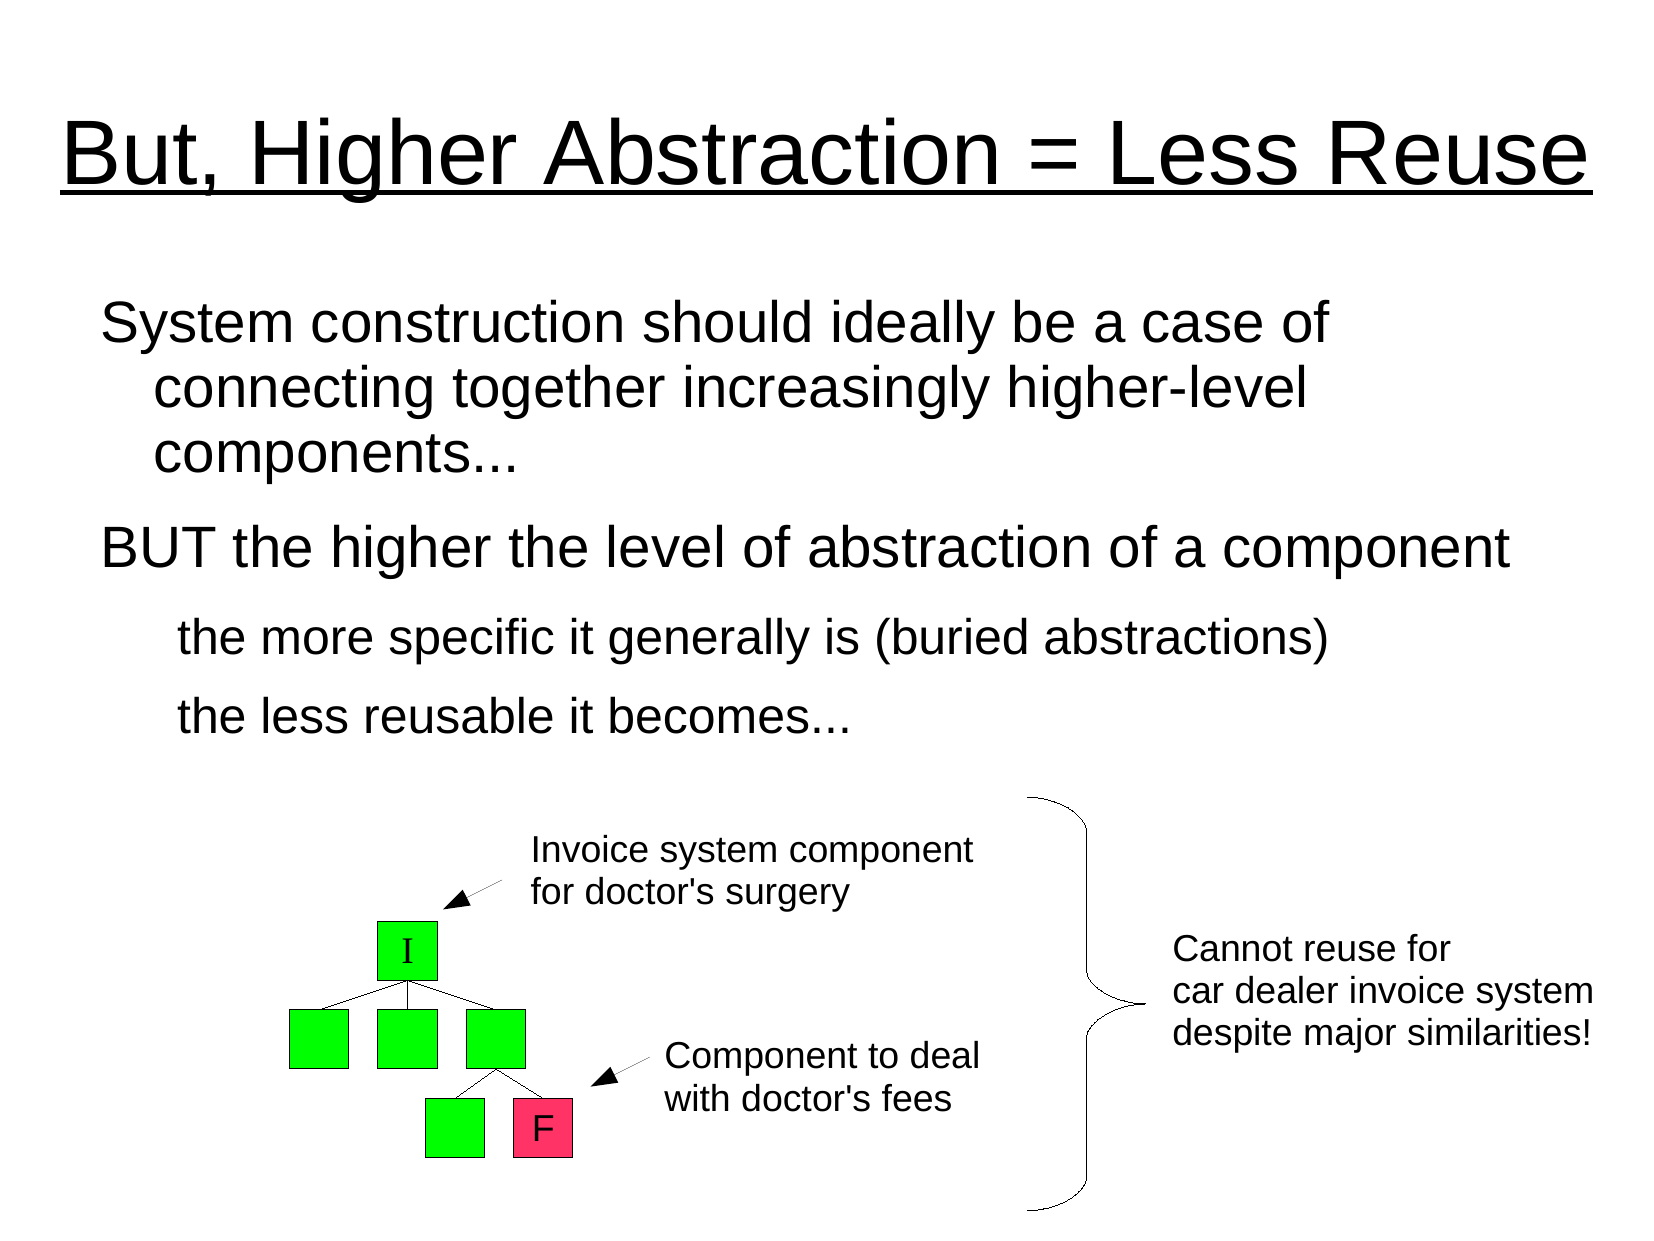

# But, Higher Abstraction = Less Reuse
System construction should ideally be a case of connecting together increasingly higher-level components...
BUT the higher the level of abstraction of a component
the more specific it generally is (buried abstractions)
the less reusable it becomes...
Invoice system component
for doctor's surgery
Cannot reuse for
car dealer invoice system
despite major similarities!
I
Component to deal
with doctor's fees
F